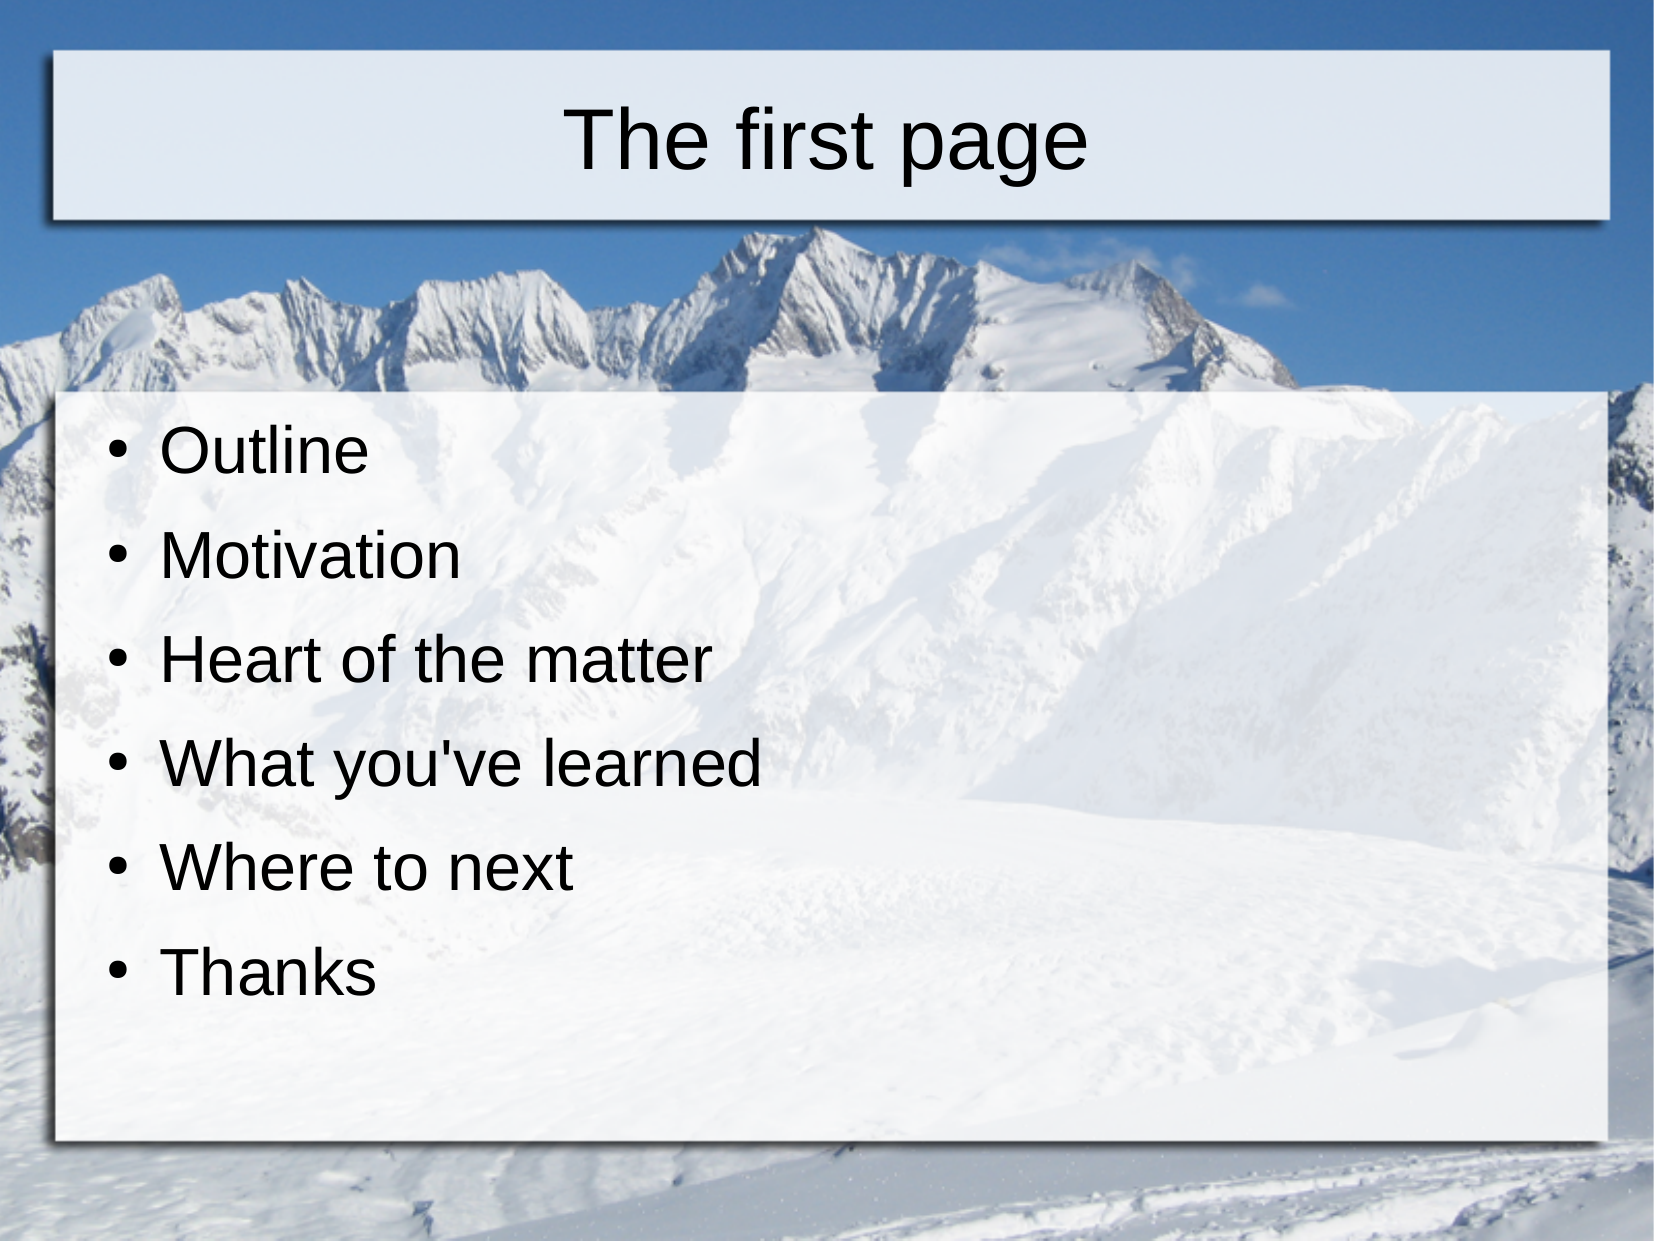

# The first page
Outline
Motivation
Heart of the matter
What you've learned
Where to next
Thanks